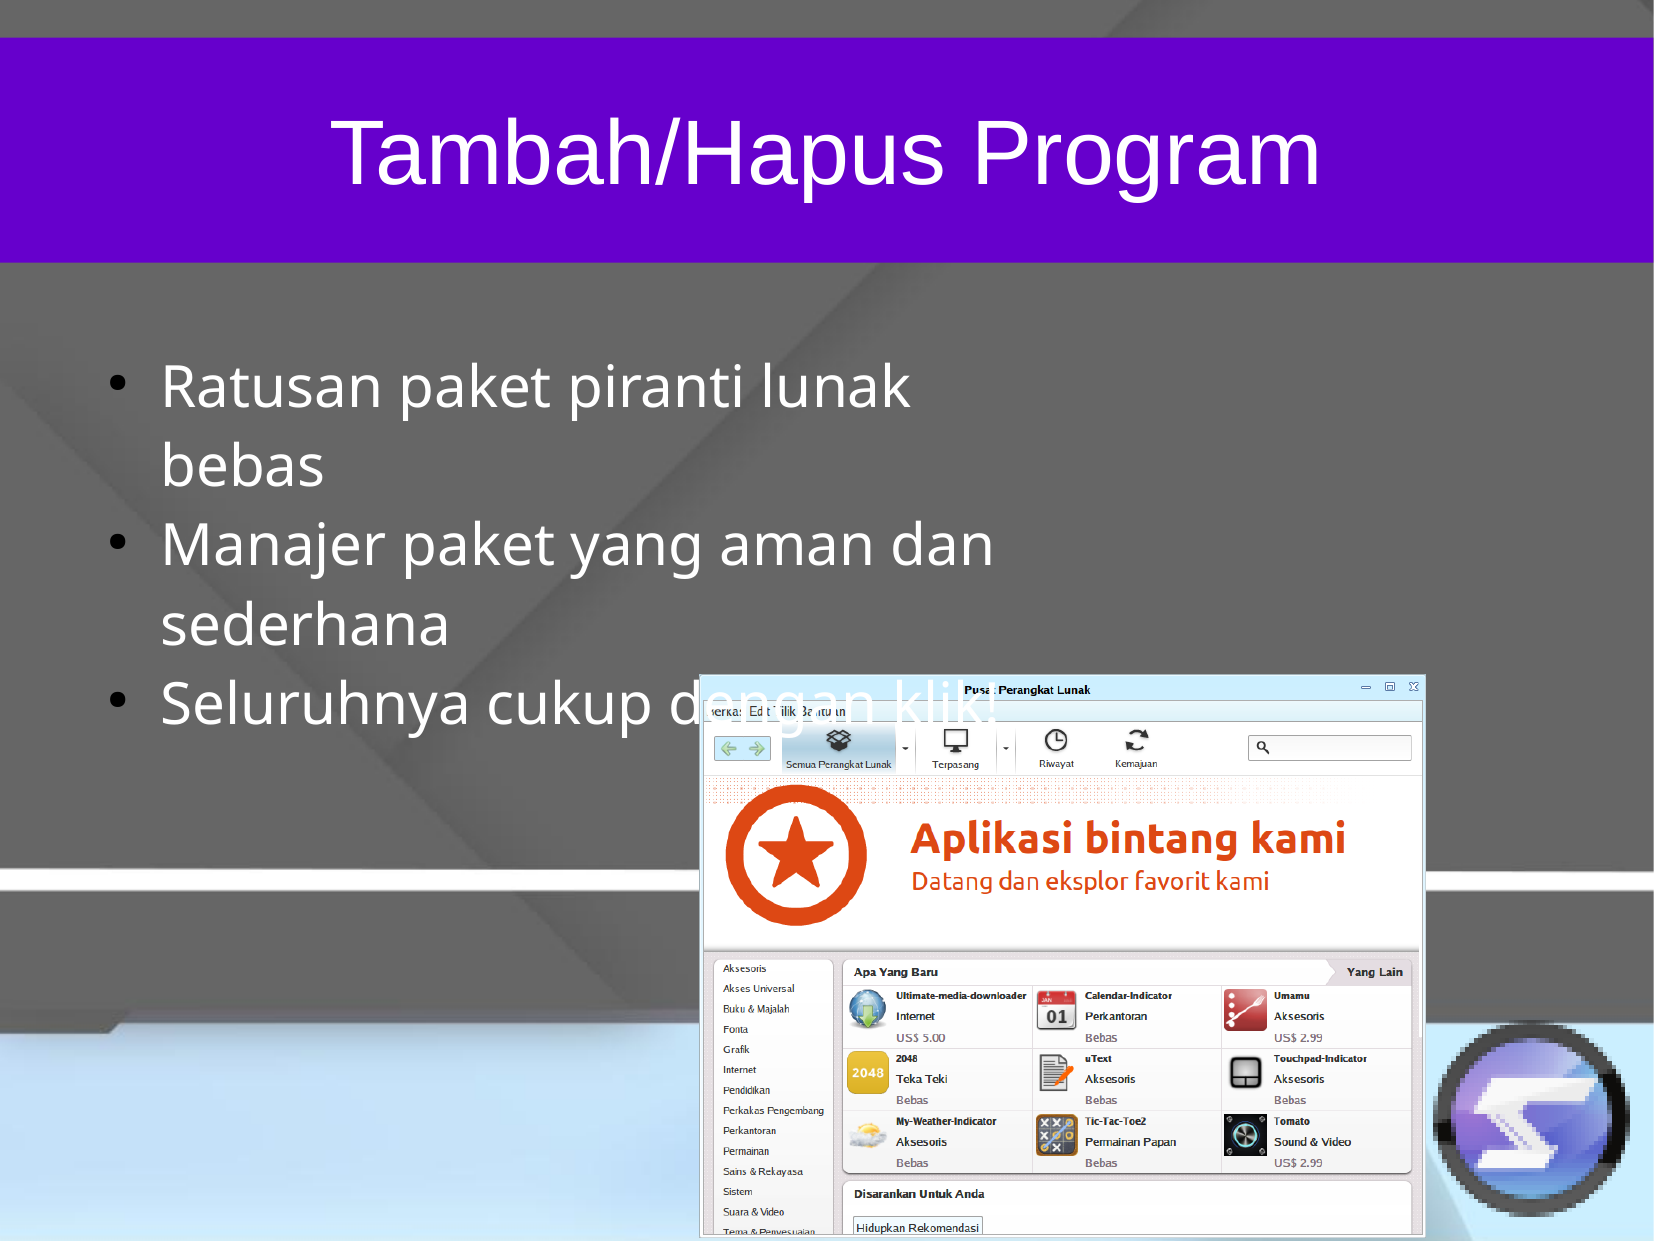

# Tambah/Hapus Program
Ratusan paket piranti lunak bebas
Manajer paket yang aman dan sederhana
Seluruhnya cukup dengan klik!